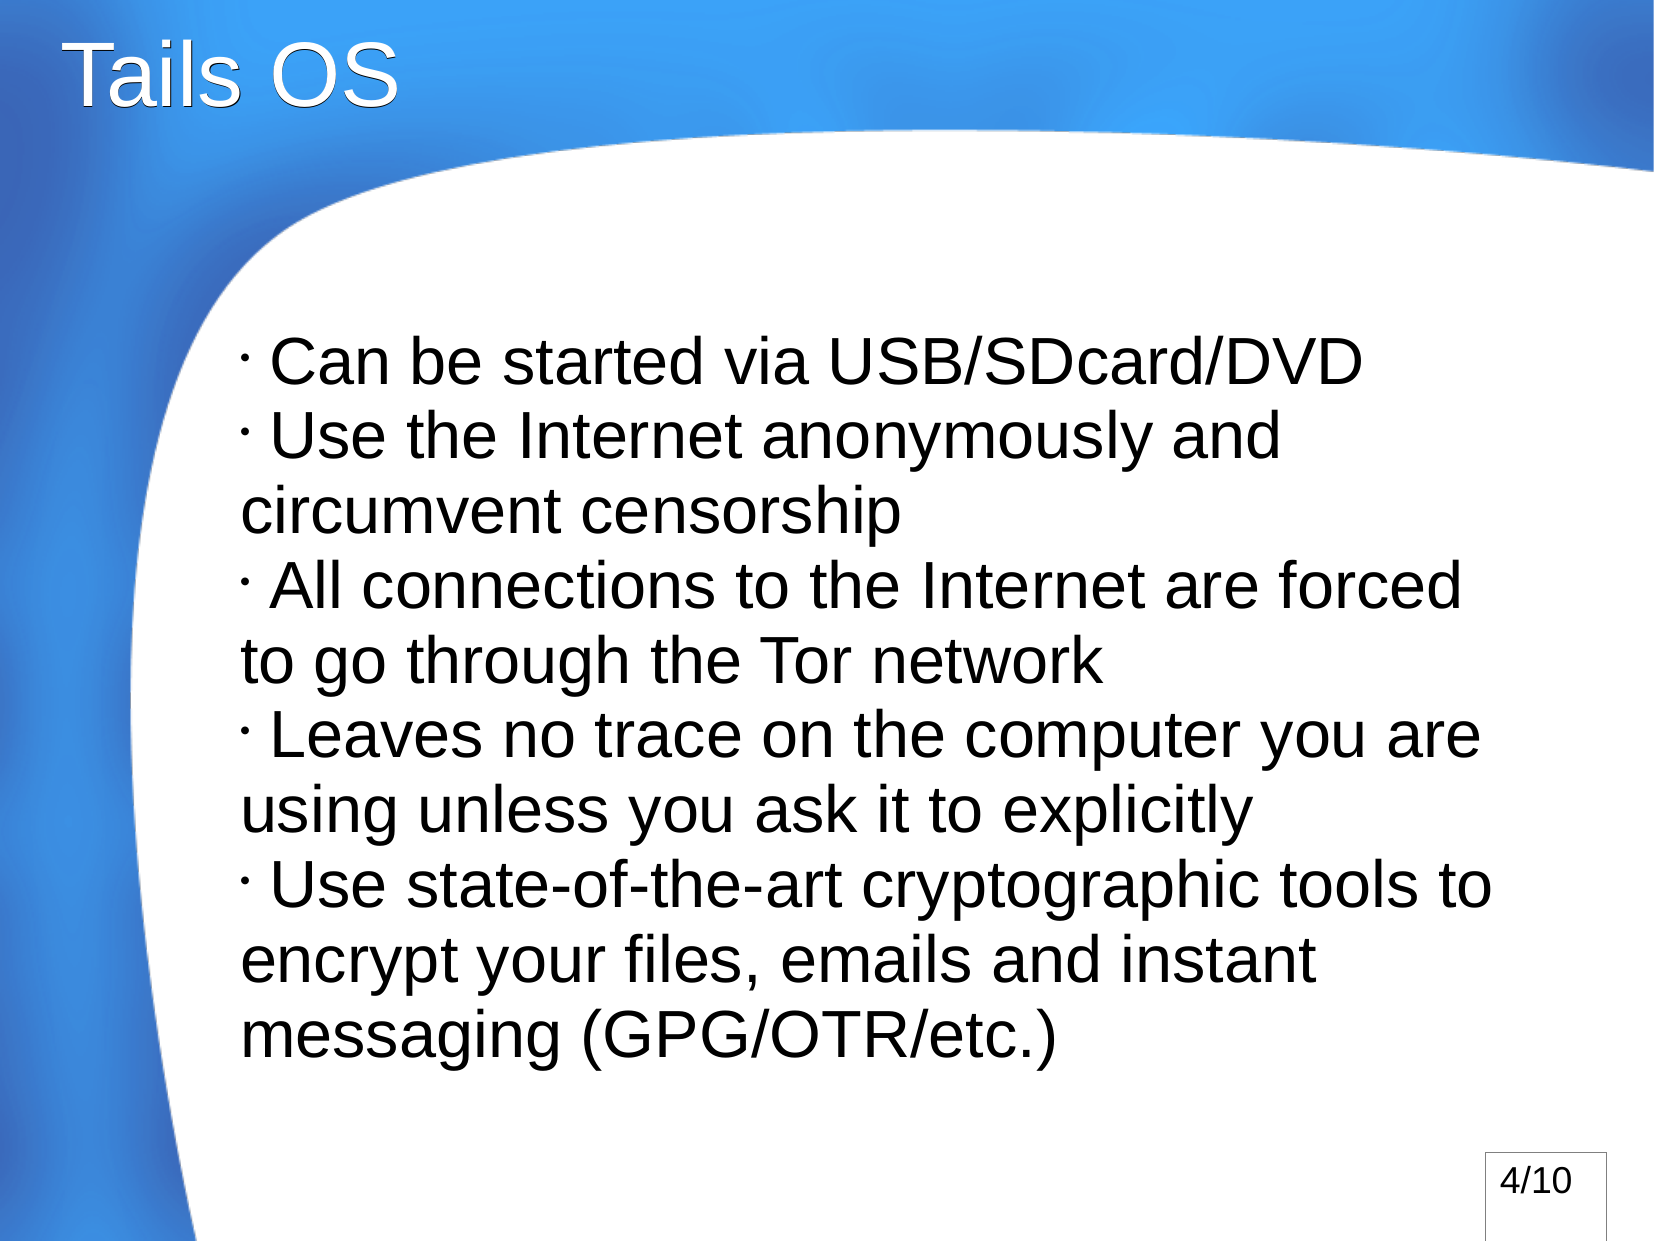

# Tails OS
 Can be started via USB/SDcard/DVD
 Use the Internet anonymously and circumvent censorship
 All connections to the Internet are forced to go through the Tor network
 Leaves no trace on the computer you are using unless you ask it to explicitly
 Use state-of-the-art cryptographic tools to encrypt your files, emails and instant messaging (GPG/OTR/etc.)